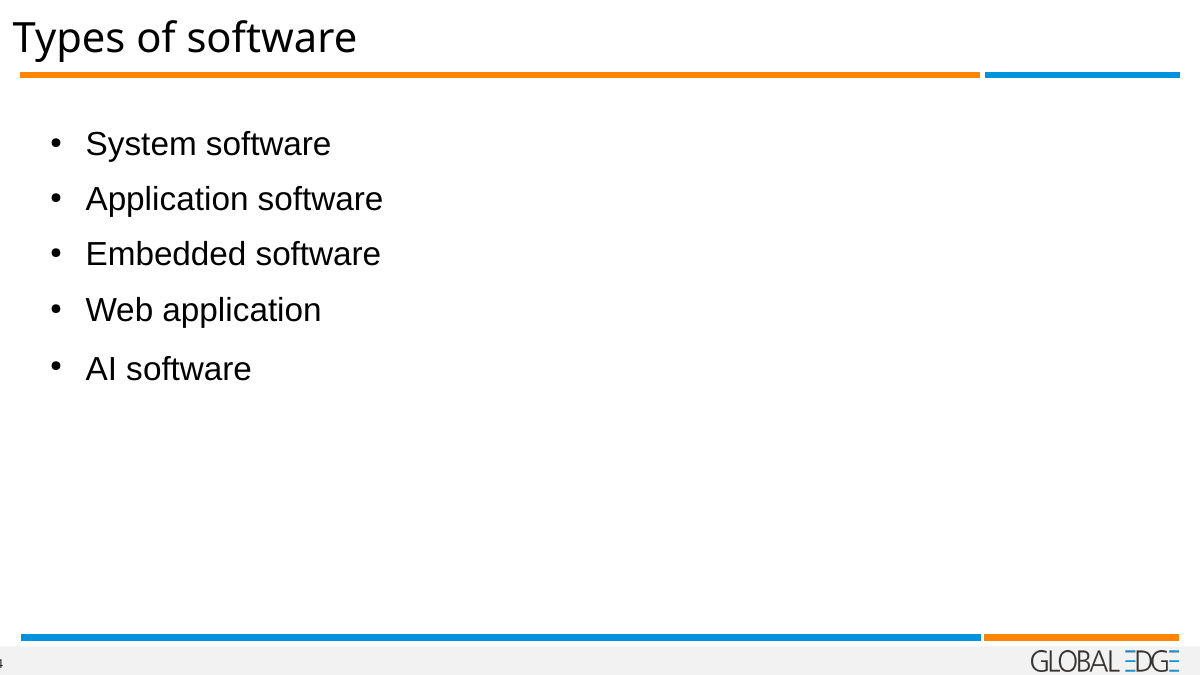

# Types of software
System software
Application software
Embedded software
Web application
AI software